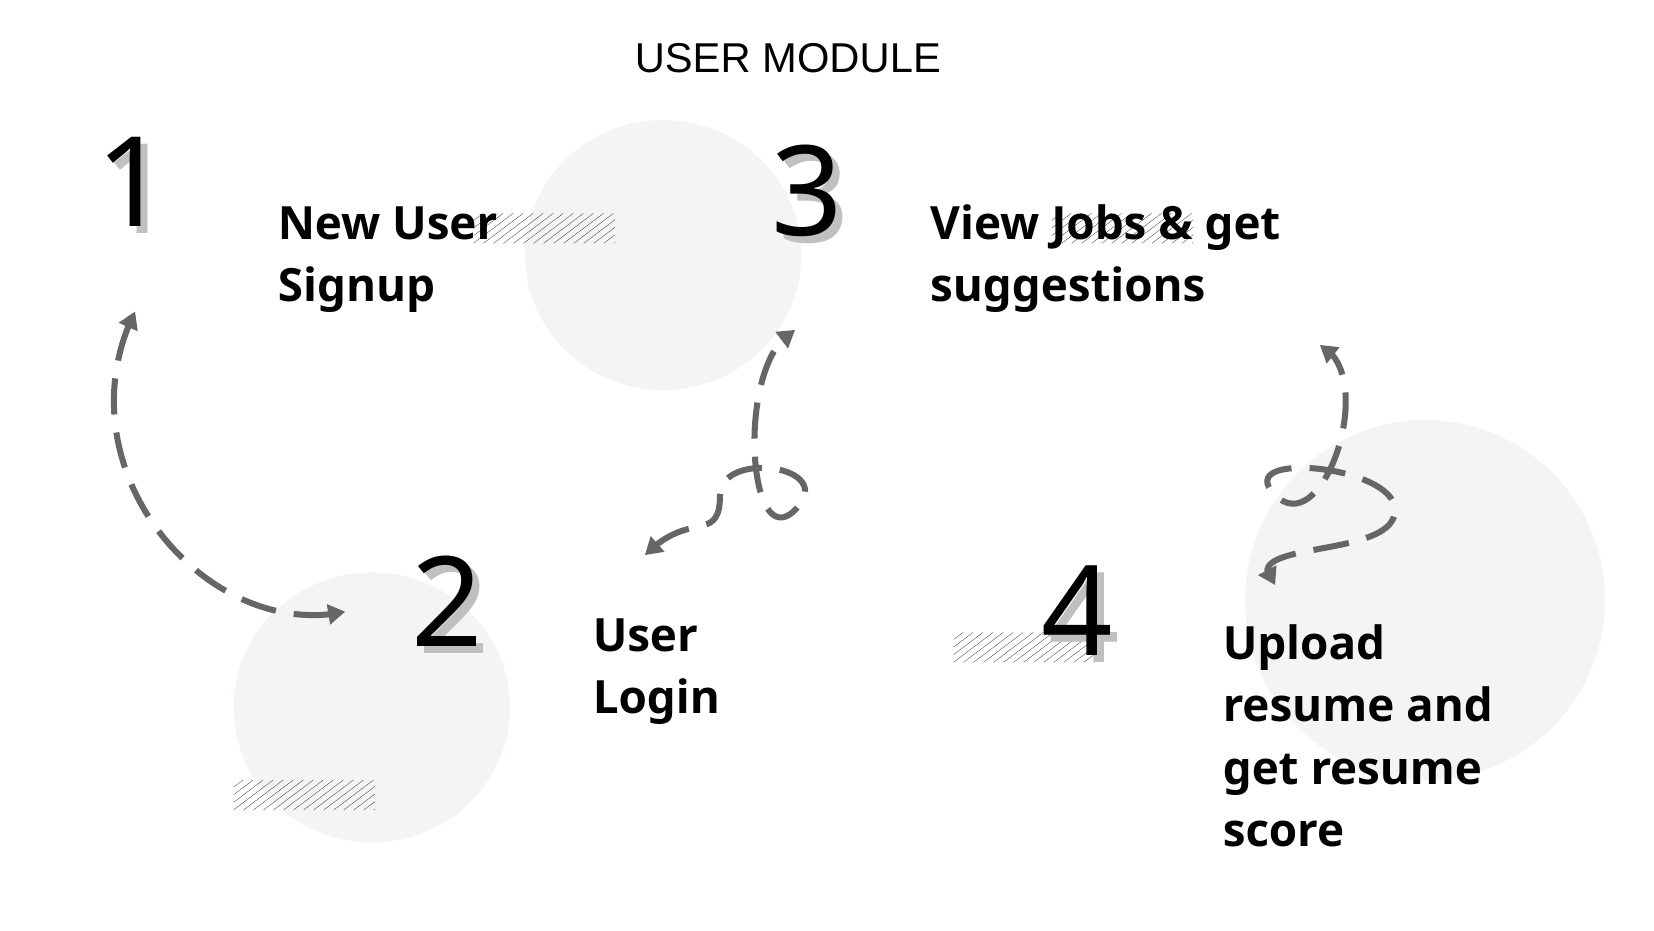

USER MODULE
1
3
New User Signup
View Jobs & get suggestions
2
4
User Login
Upload resume and get resume score